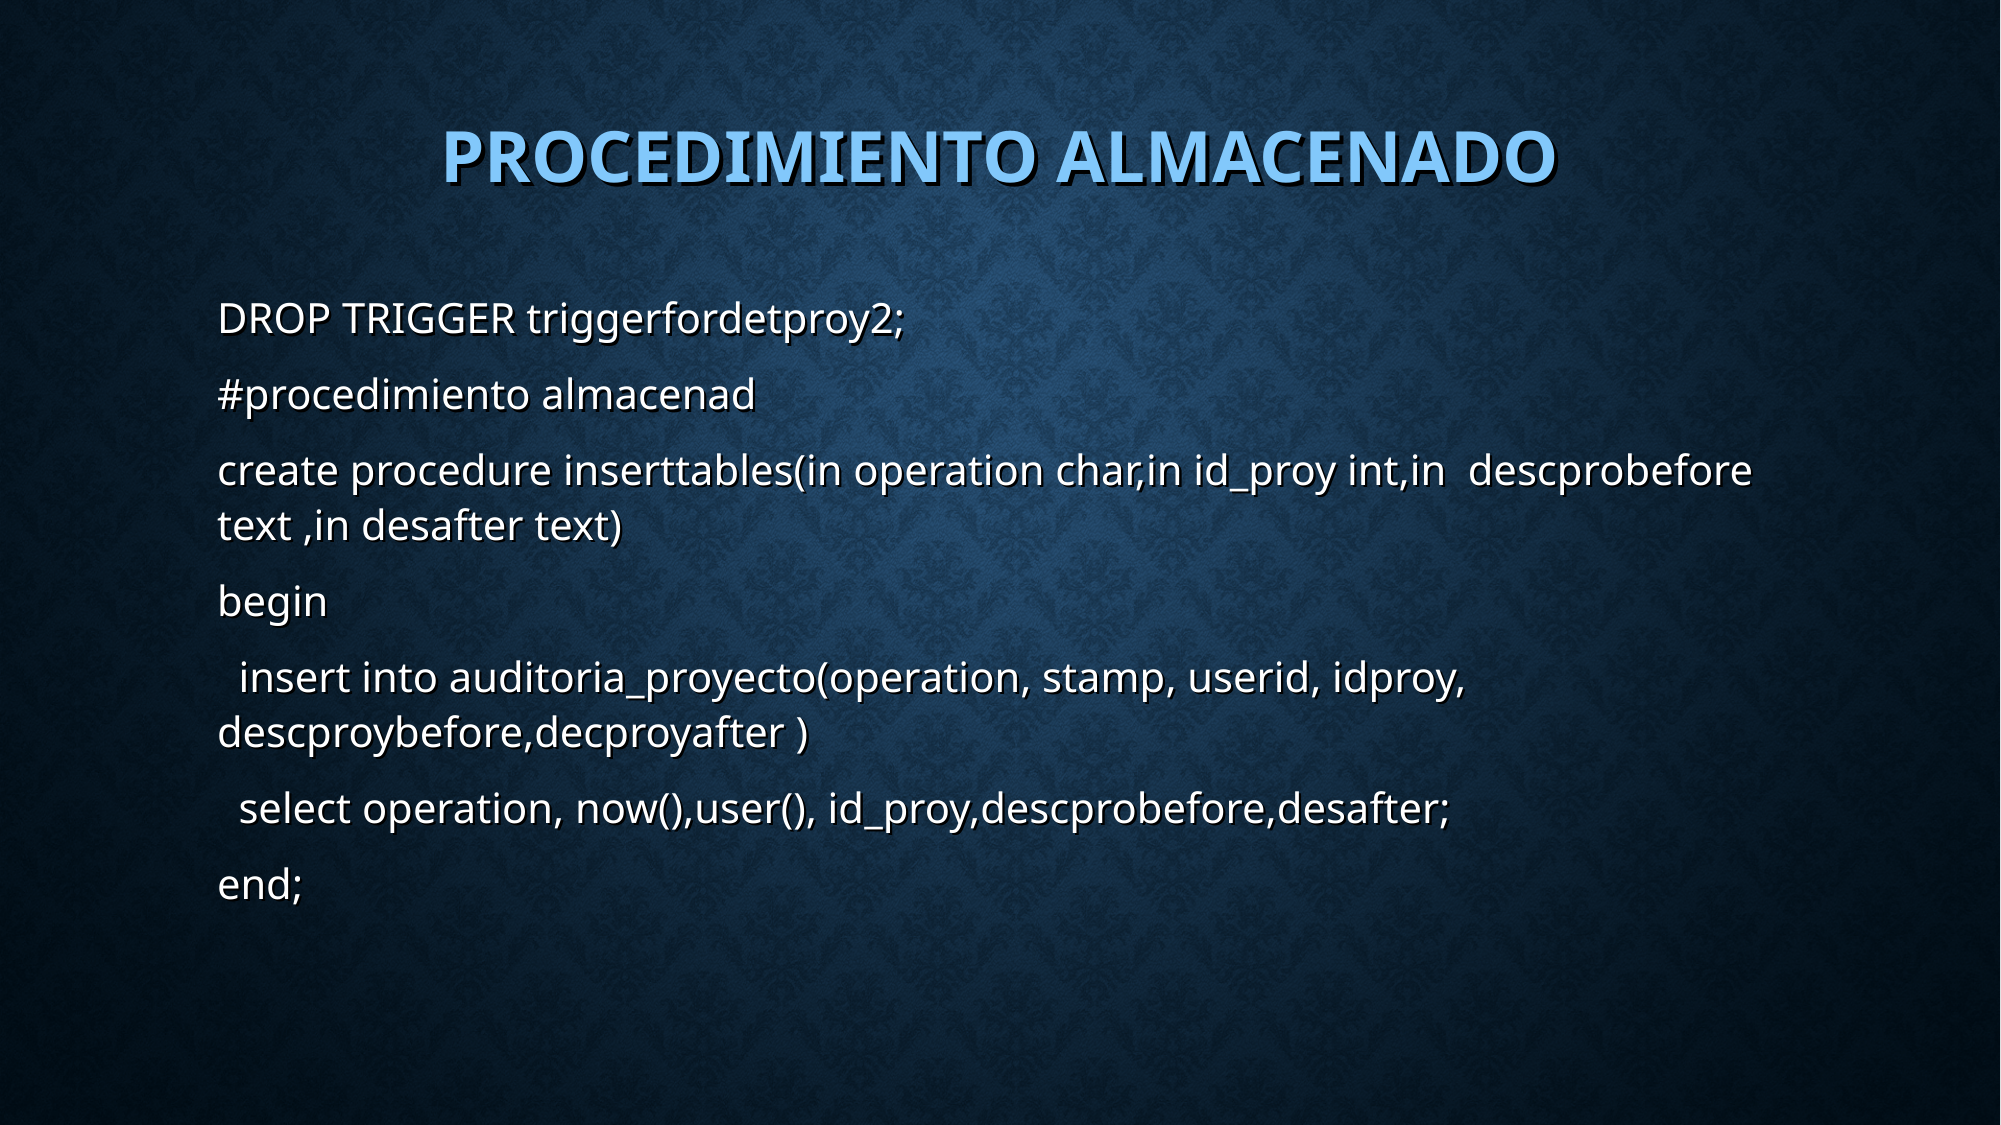

# PROCEDIMIENTO ALMACENADO
DROP TRIGGER triggerfordetproy2;
#procedimiento almacenad
create procedure inserttables(in operation char,in id_proy int,in descprobefore text ,in desafter text)
begin
 insert into auditoria_proyecto(operation, stamp, userid, idproy, descproybefore,decproyafter )
 select operation, now(),user(), id_proy,descprobefore,desafter;
end;